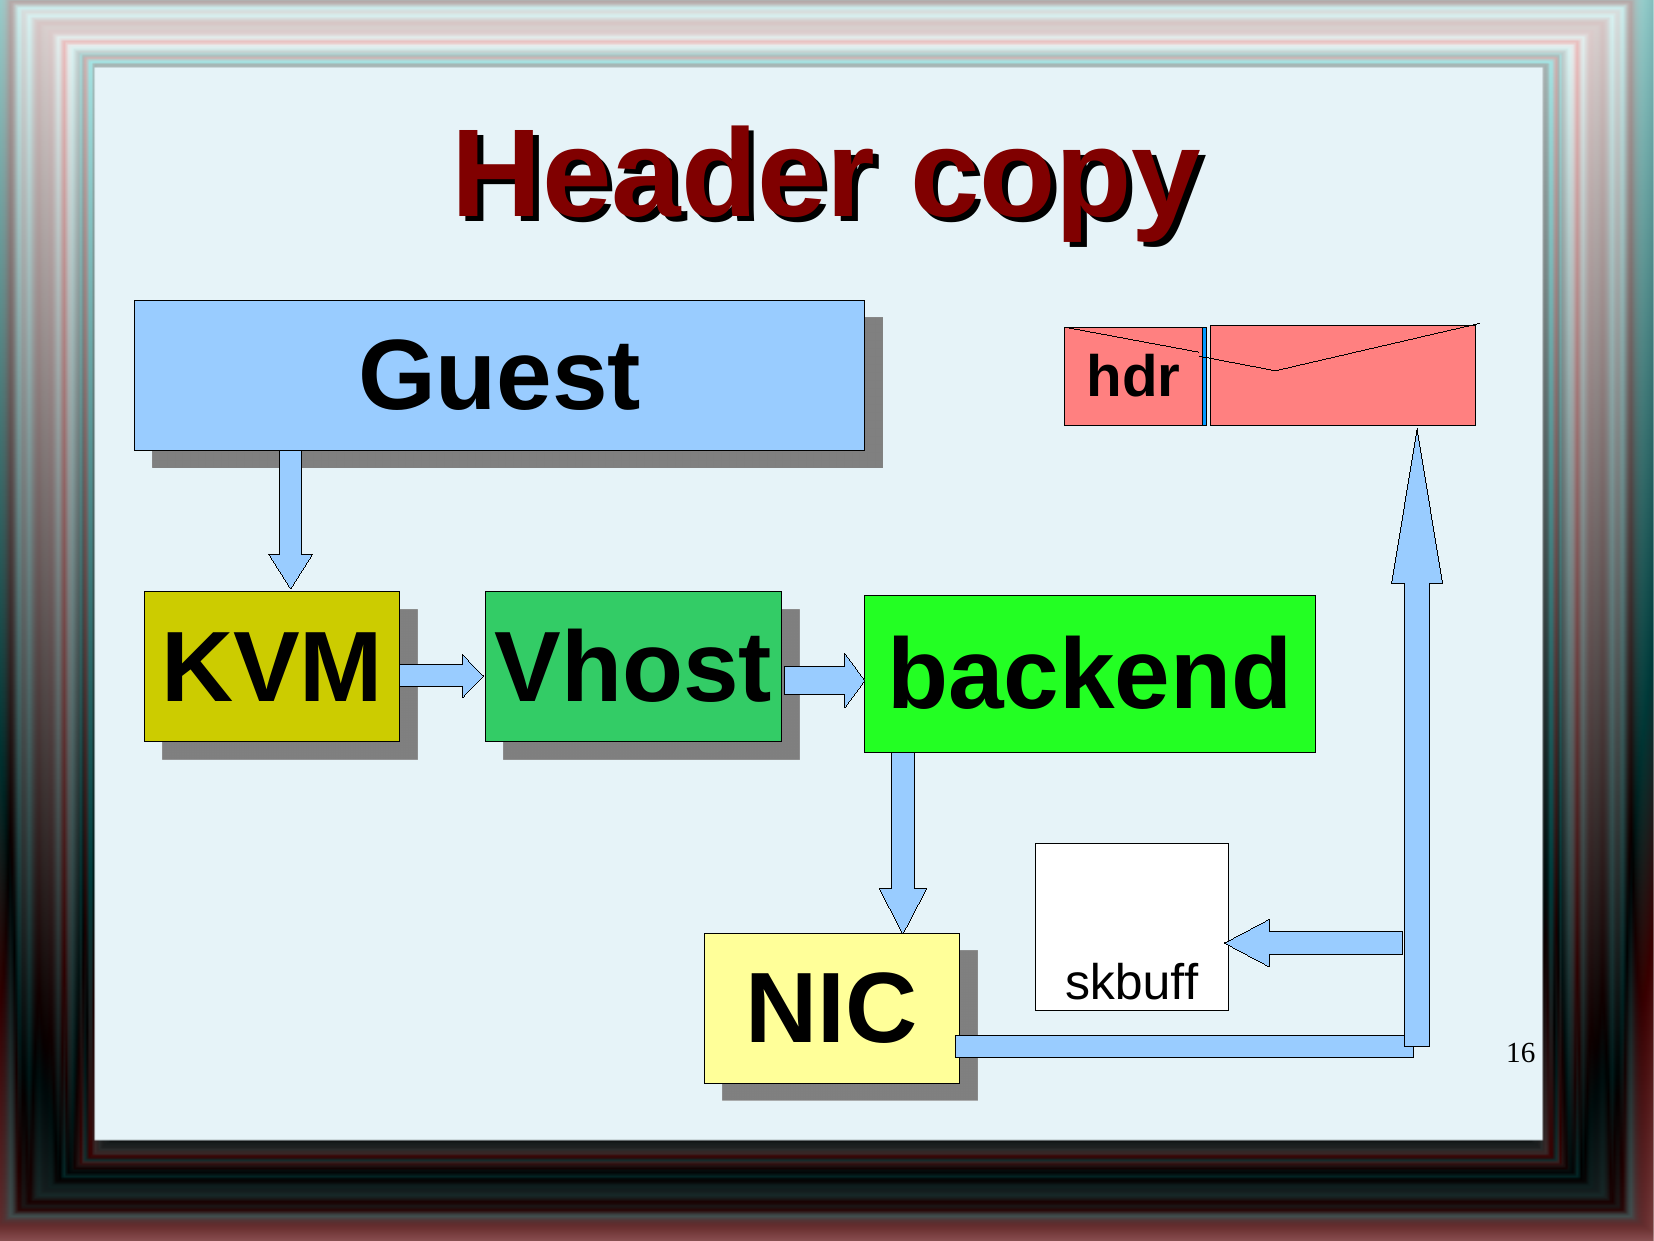

# Header copy
Guest
hdr
hdr
KVM
Vhost
backend
skbuff
NIC
16